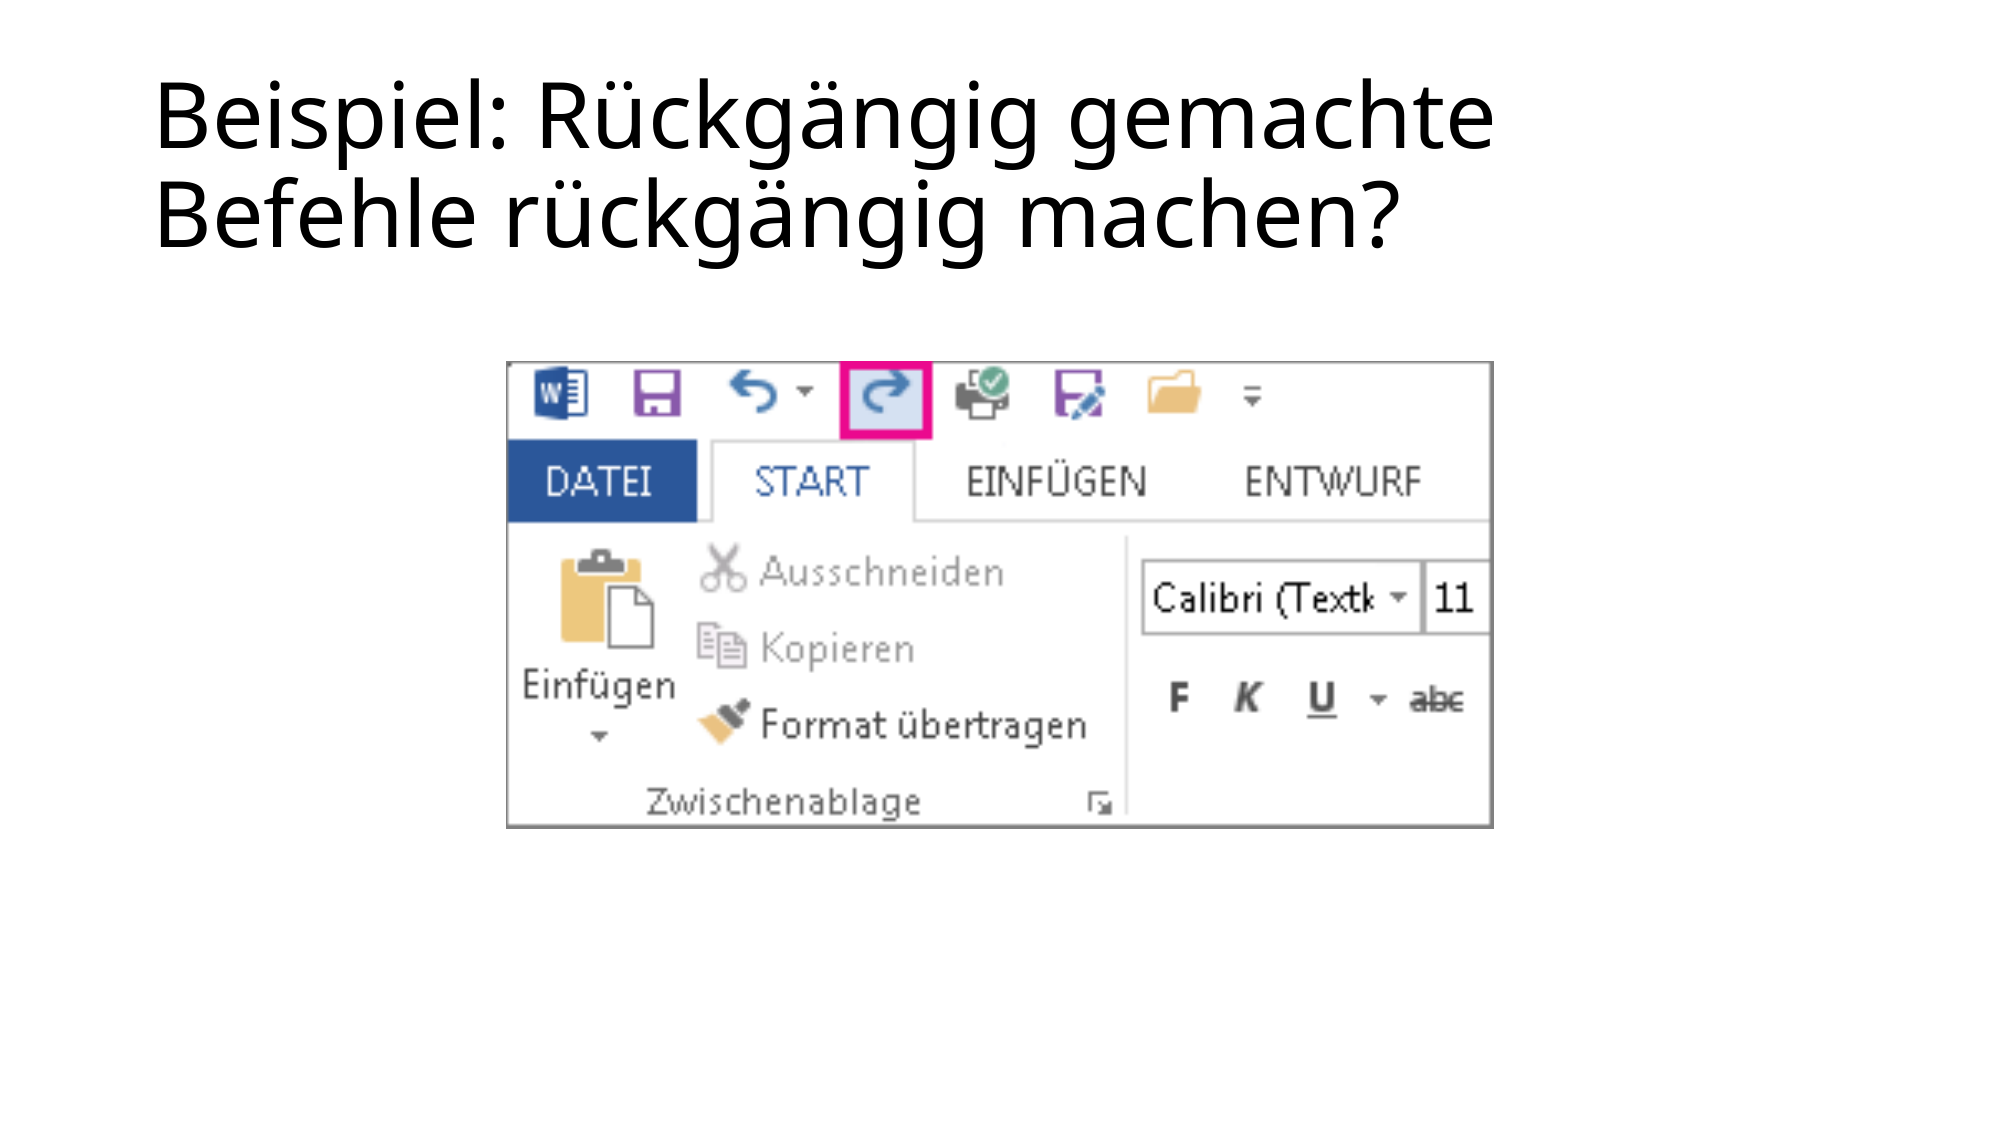

# Beispiel: Rückgängig gemachte Befehle rückgängig machen?